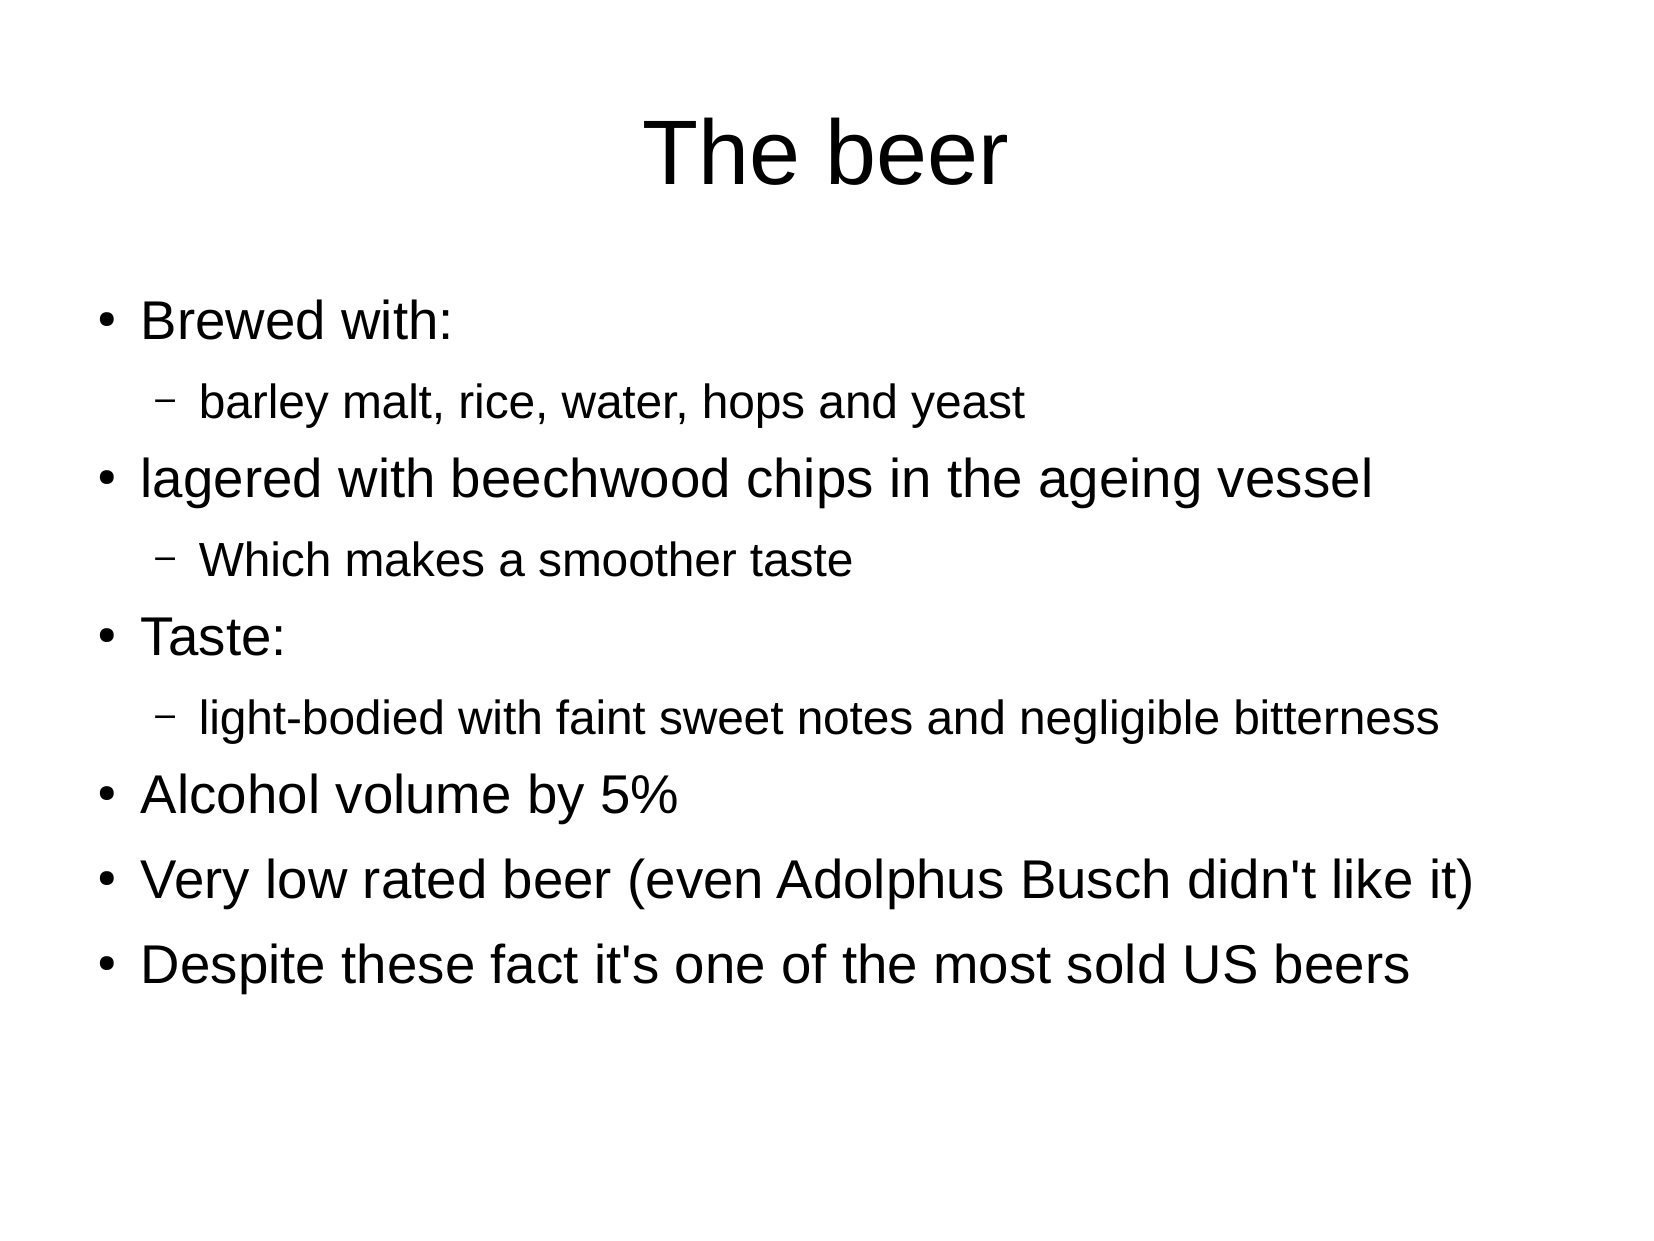

# The beer
Brewed with:
barley malt, rice, water, hops and yeast
lagered with beechwood chips in the ageing vessel
Which makes a smoother taste
Taste:
light-bodied with faint sweet notes and negligible bitterness
Alcohol volume by 5%
Very low rated beer (even Adolphus Busch didn't like it)
Despite these fact it's one of the most sold US beers